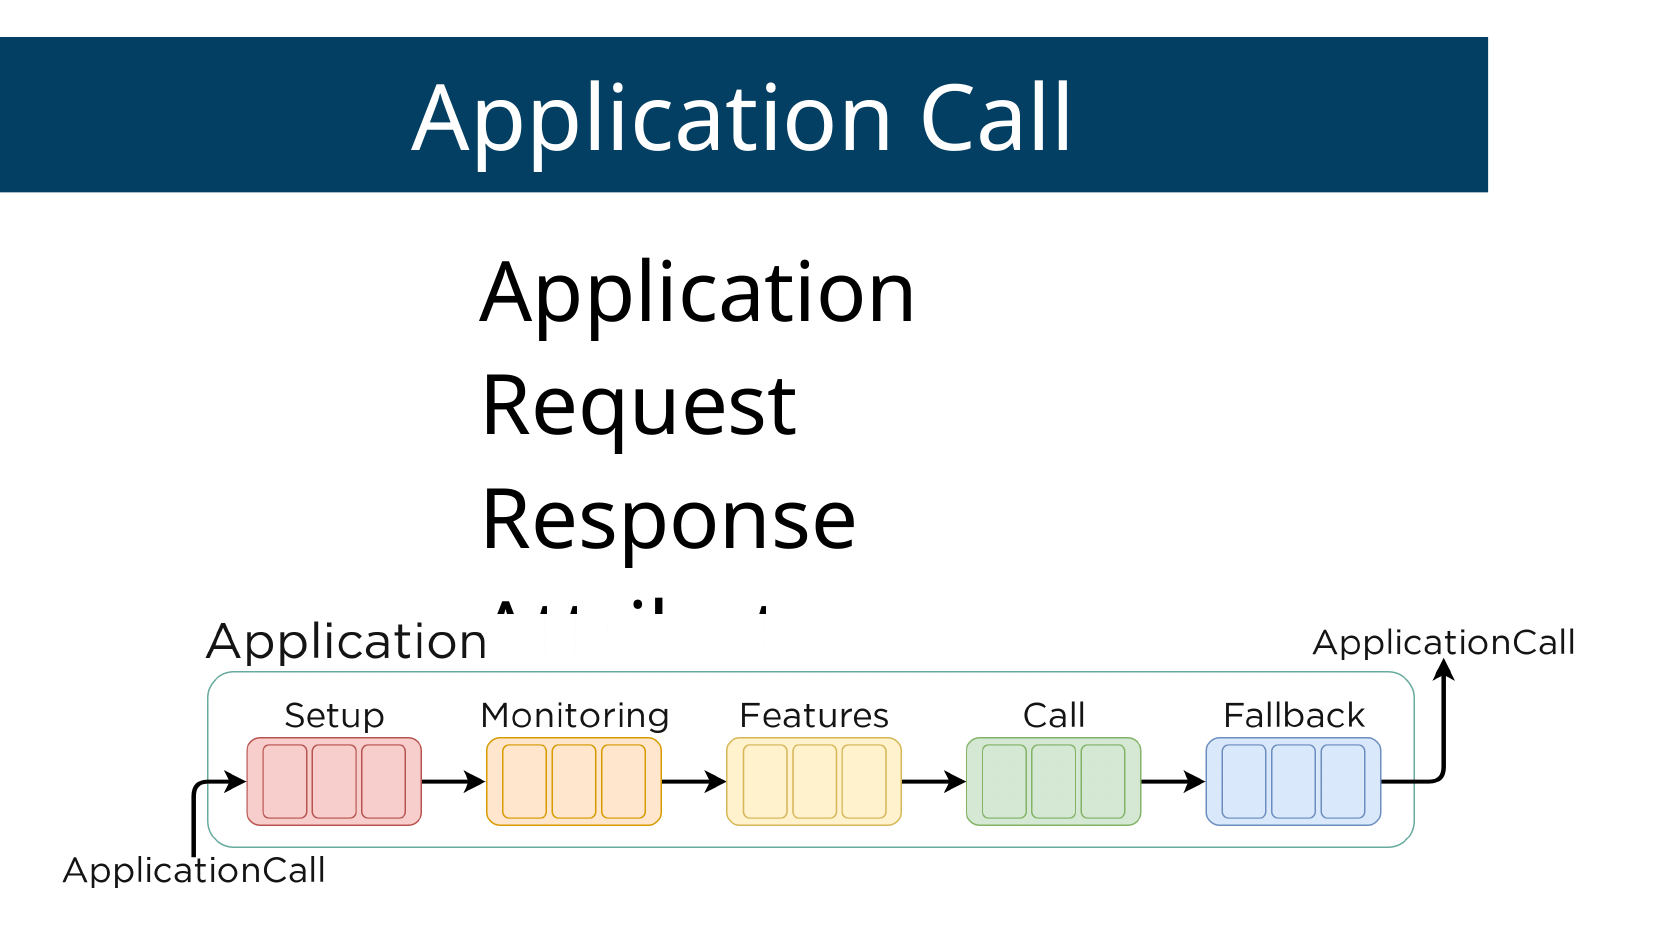

# Application Call
Application
Request
Response
Attributes